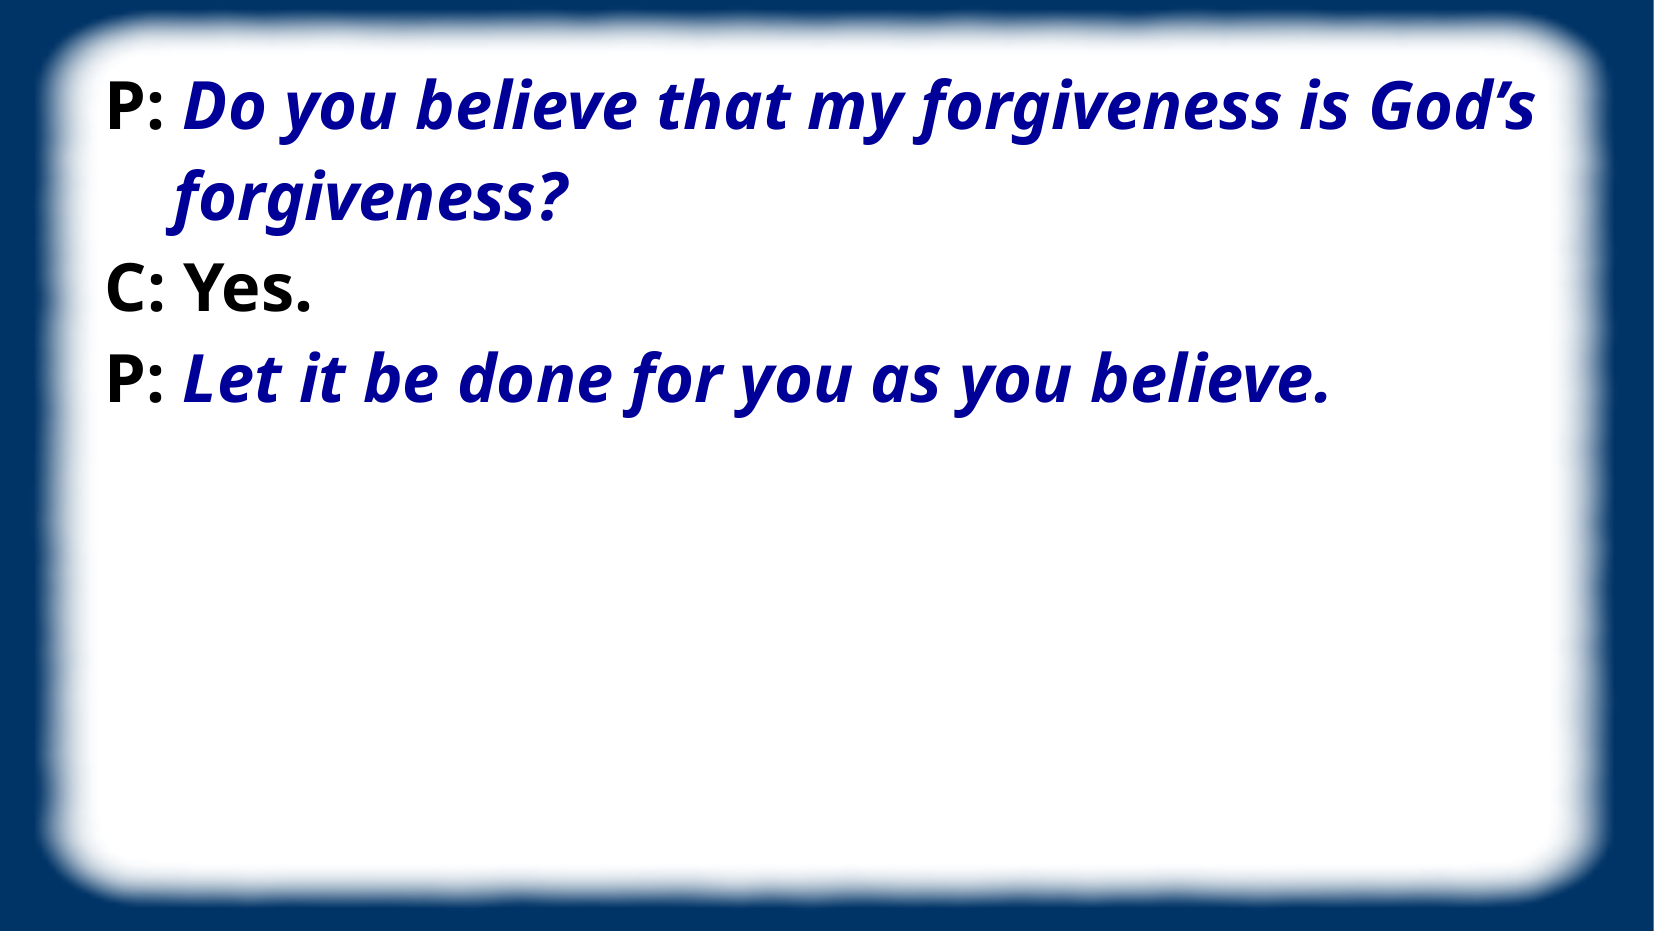

P: Do you believe that my forgiveness is God’s
 forgiveness?
C: Yes.
P: Let it be done for you as you believe.